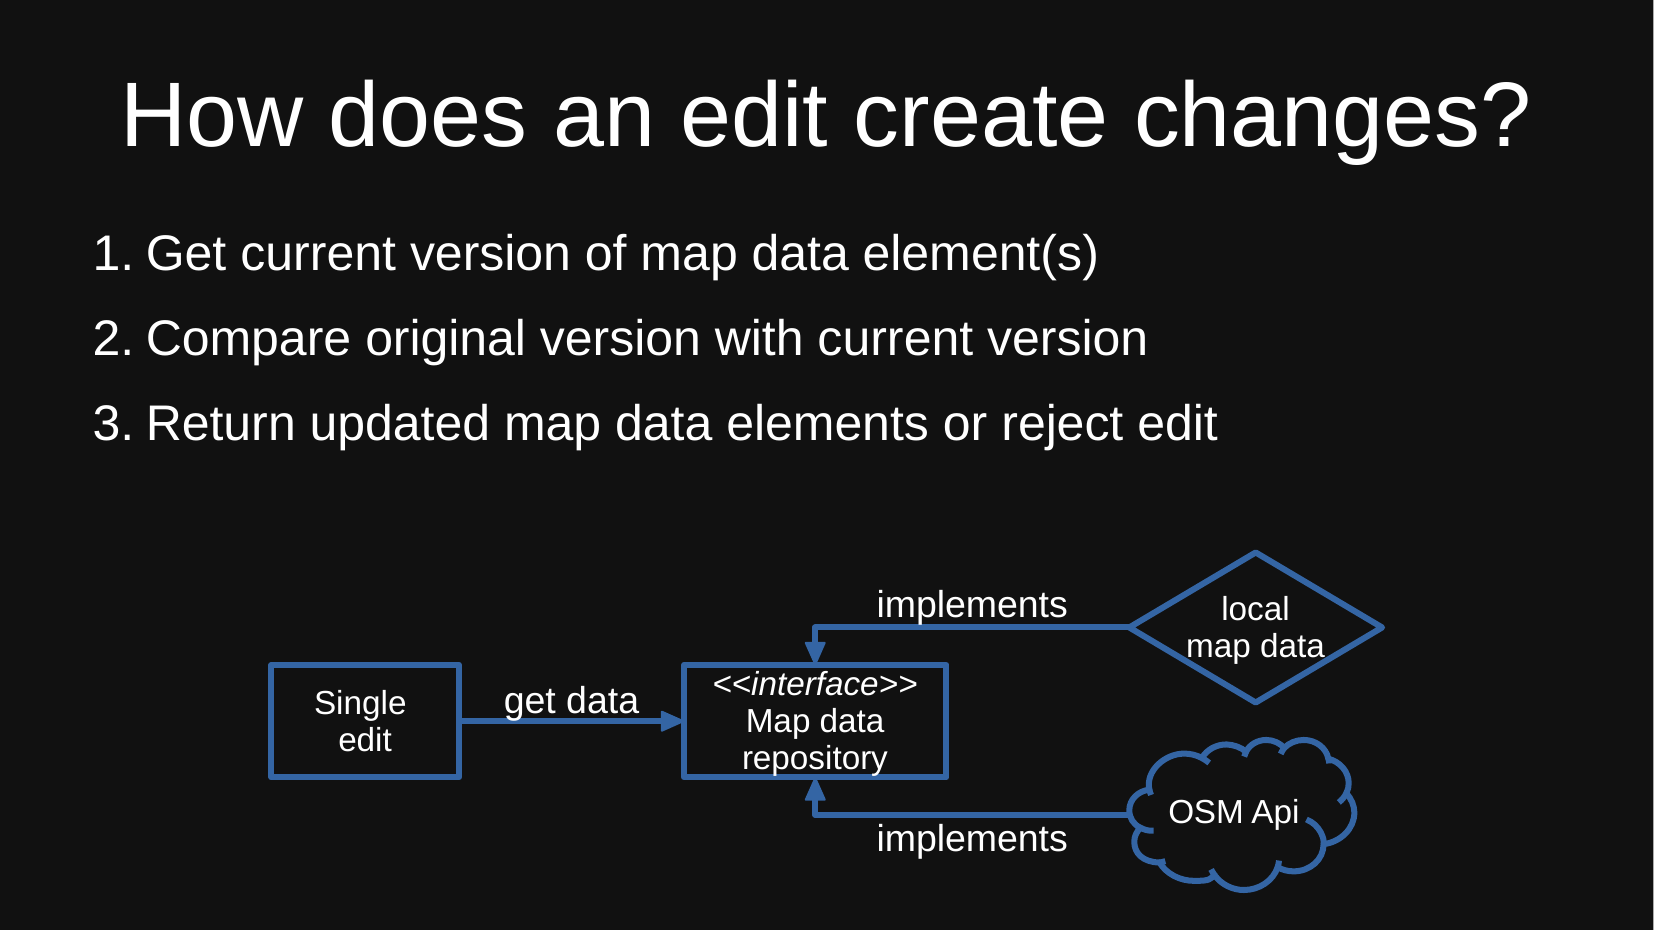

# How does an edit create changes?
Get current version of map data element(s)
Compare original version with current version
Return updated map data elements or reject edit
local
map data
Single
edit
<<interface>>
Map data
repository
OSM Api